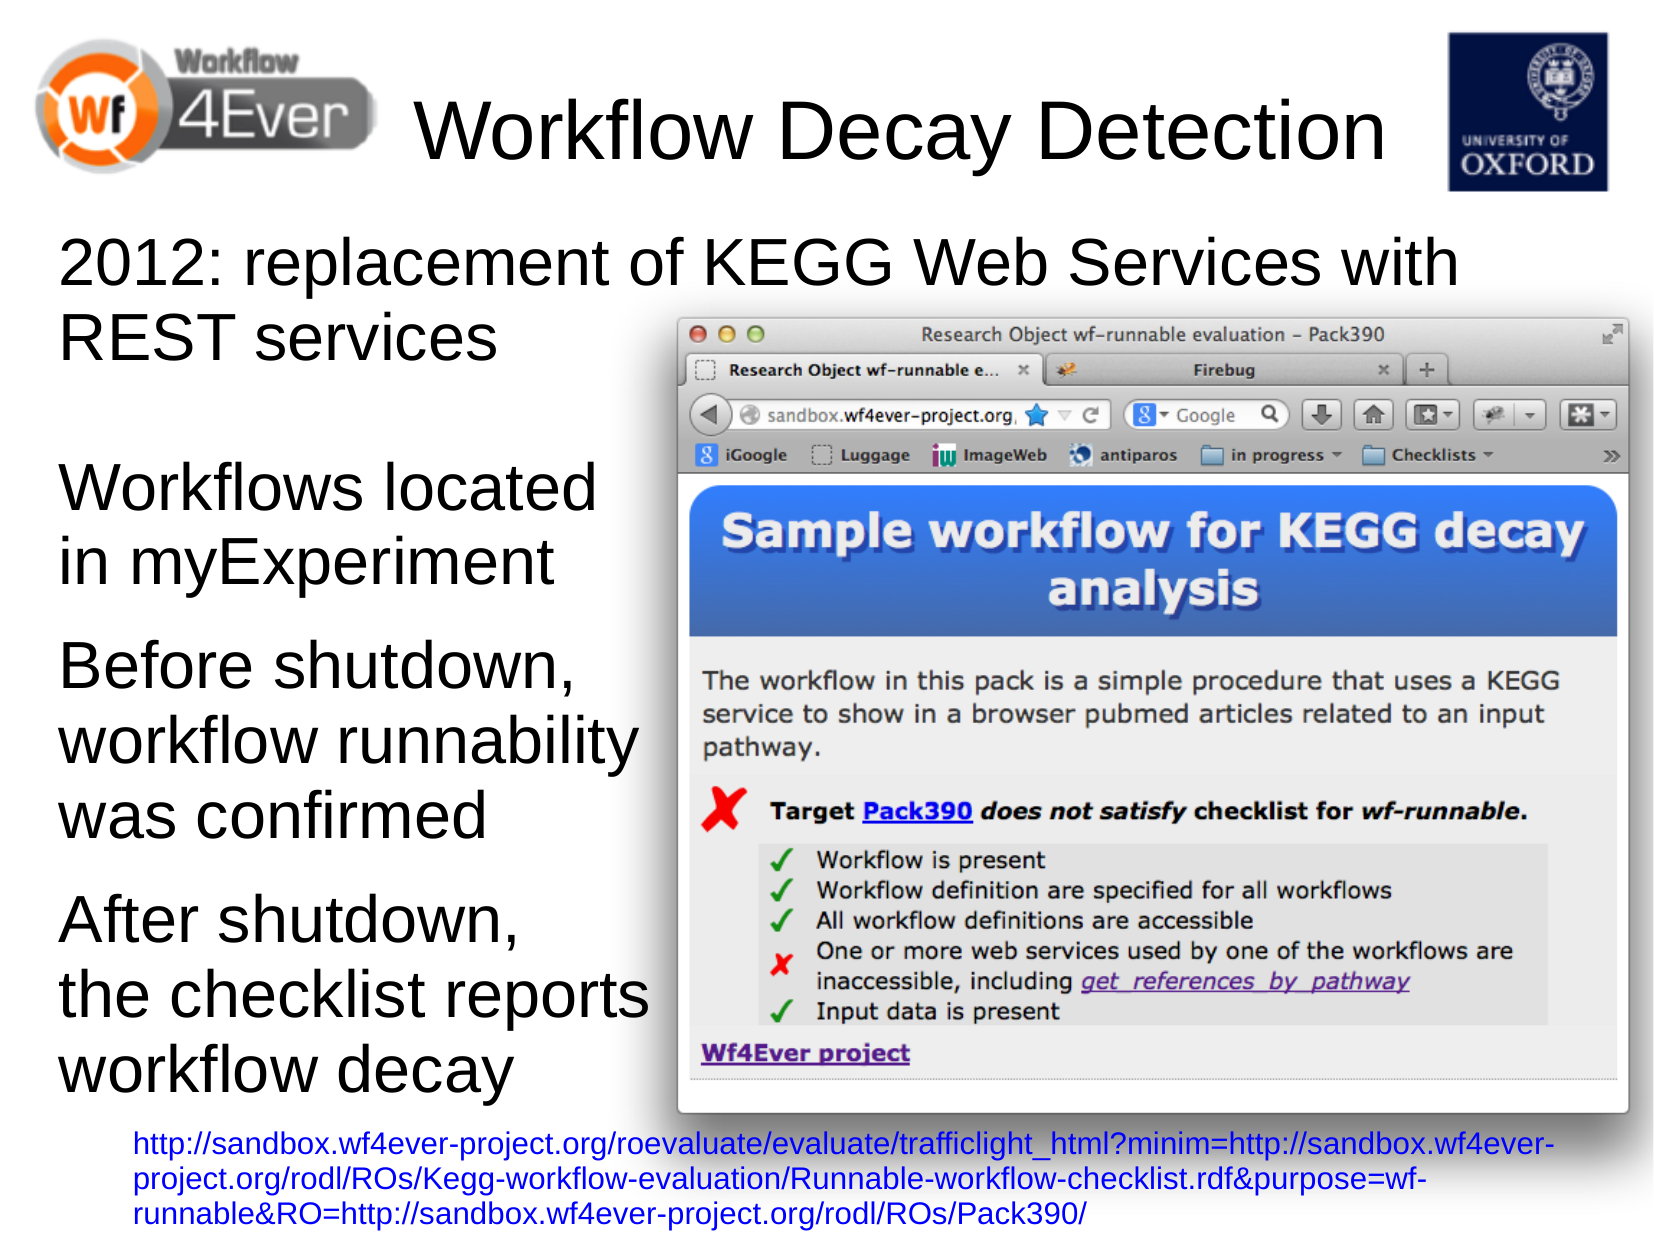

# Workflow Decay Detection
2012: replacement of KEGG Web Services with
REST services
Workflows located
in myExperiment
Before shutdown,
workflow runnability
was confirmed
After shutdown,
the checklist reports
workflow decay
http://sandbox.wf4ever-project.org/roevaluate/evaluate/trafficlight_html?minim=http://sandbox.wf4ever-project.org/rodl/ROs/Kegg-workflow-evaluation/Runnable-workflow-checklist.rdf&purpose=wf-runnable&RO=http://sandbox.wf4ever-project.org/rodl/ROs/Pack390/